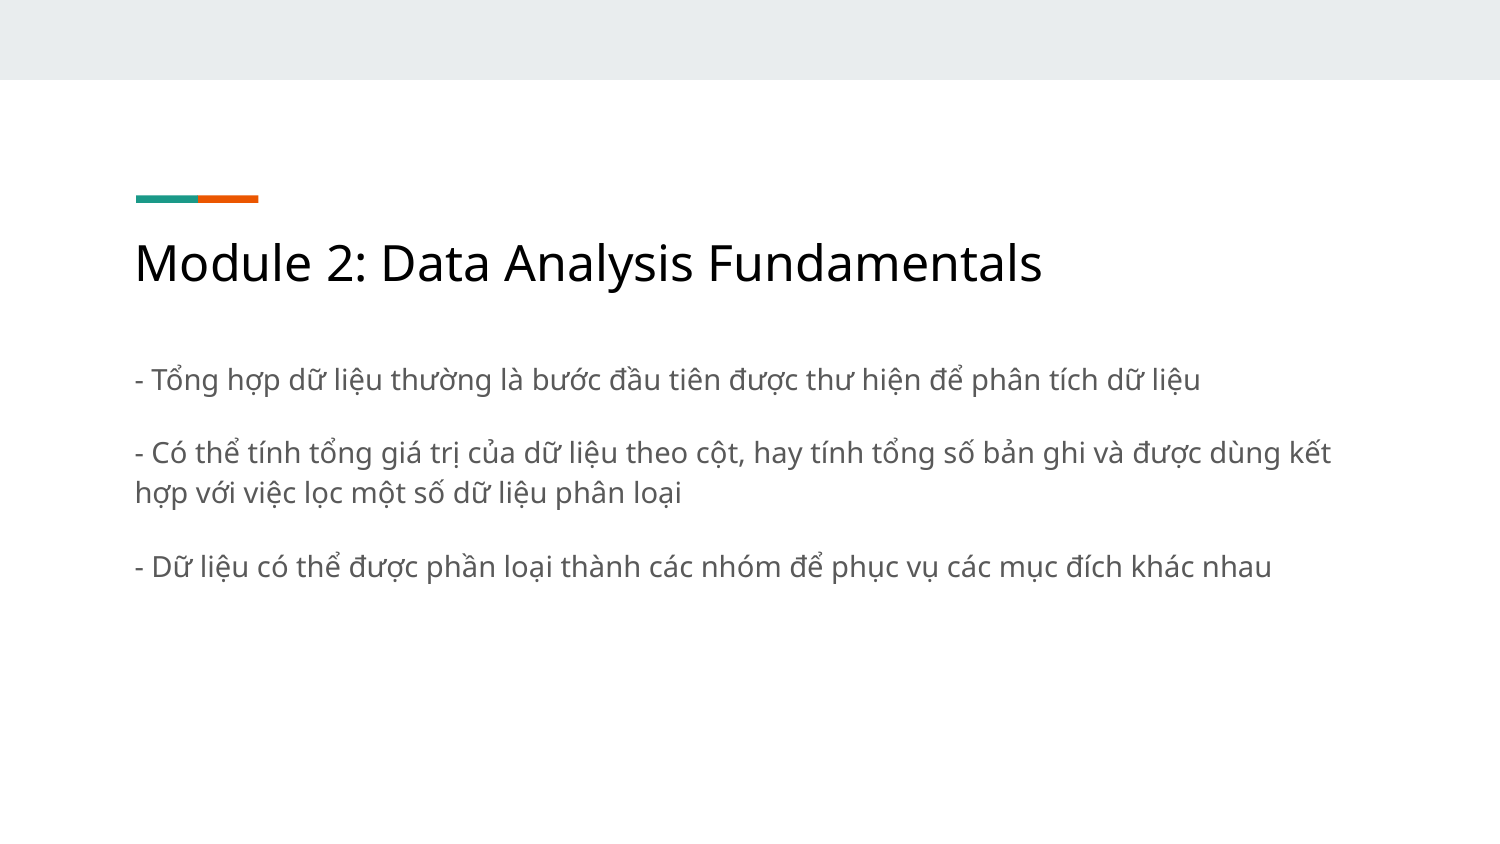

# Module 2: Data Analysis Fundamentals
- Tổng hợp dữ liệu thường là bước đầu tiên được thư hiện để phân tích dữ liệu
- Có thể tính tổng giá trị của dữ liệu theo cột, hay tính tổng số bản ghi và được dùng kết hợp với việc lọc một số dữ liệu phân loại
- Dữ liệu có thể được phần loại thành các nhóm để phục vụ các mục đích khác nhau